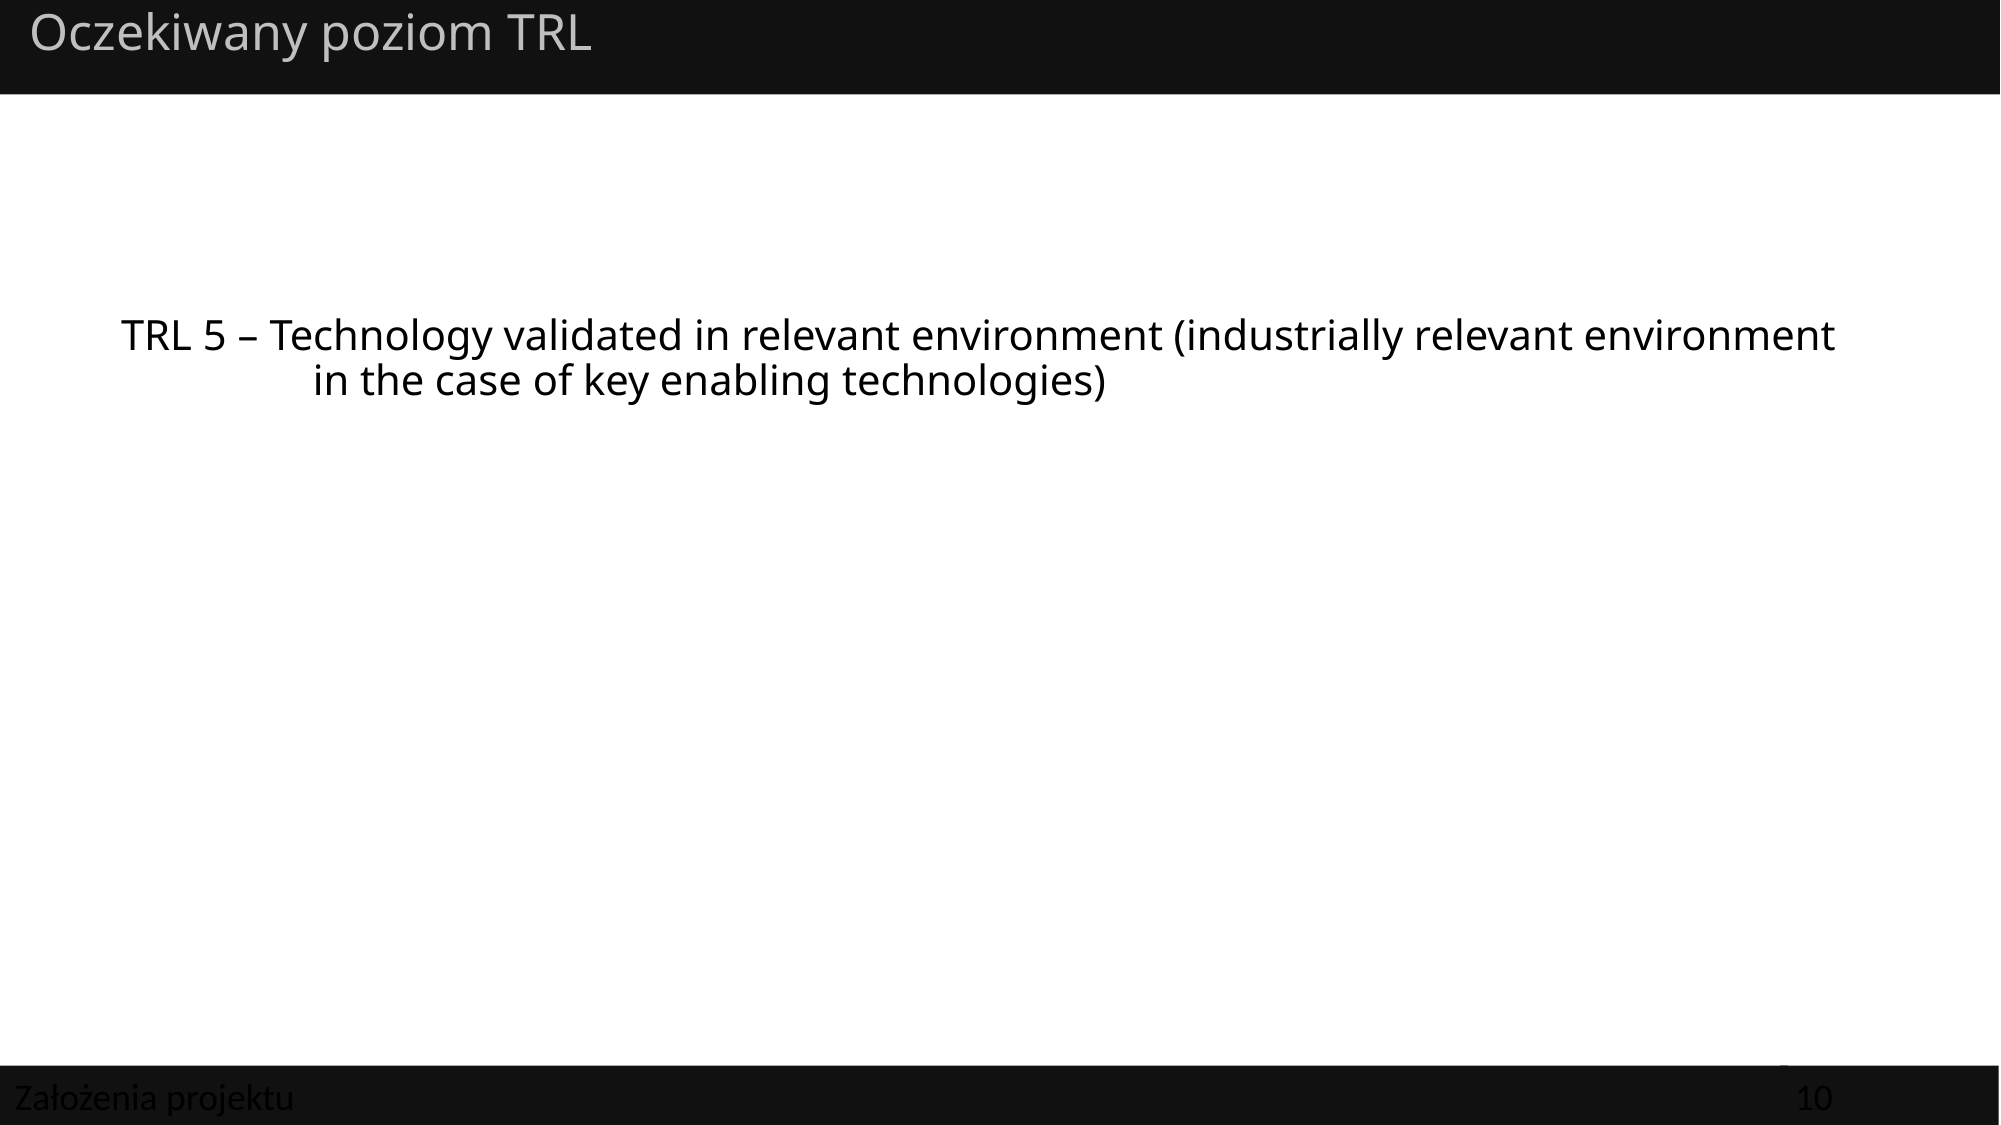

# Oczekiwany poziom TRL
TRL 5 – Technology validated in relevant environment (industrially relevant environment in the case of key enabling technologies)
Założenia projektu